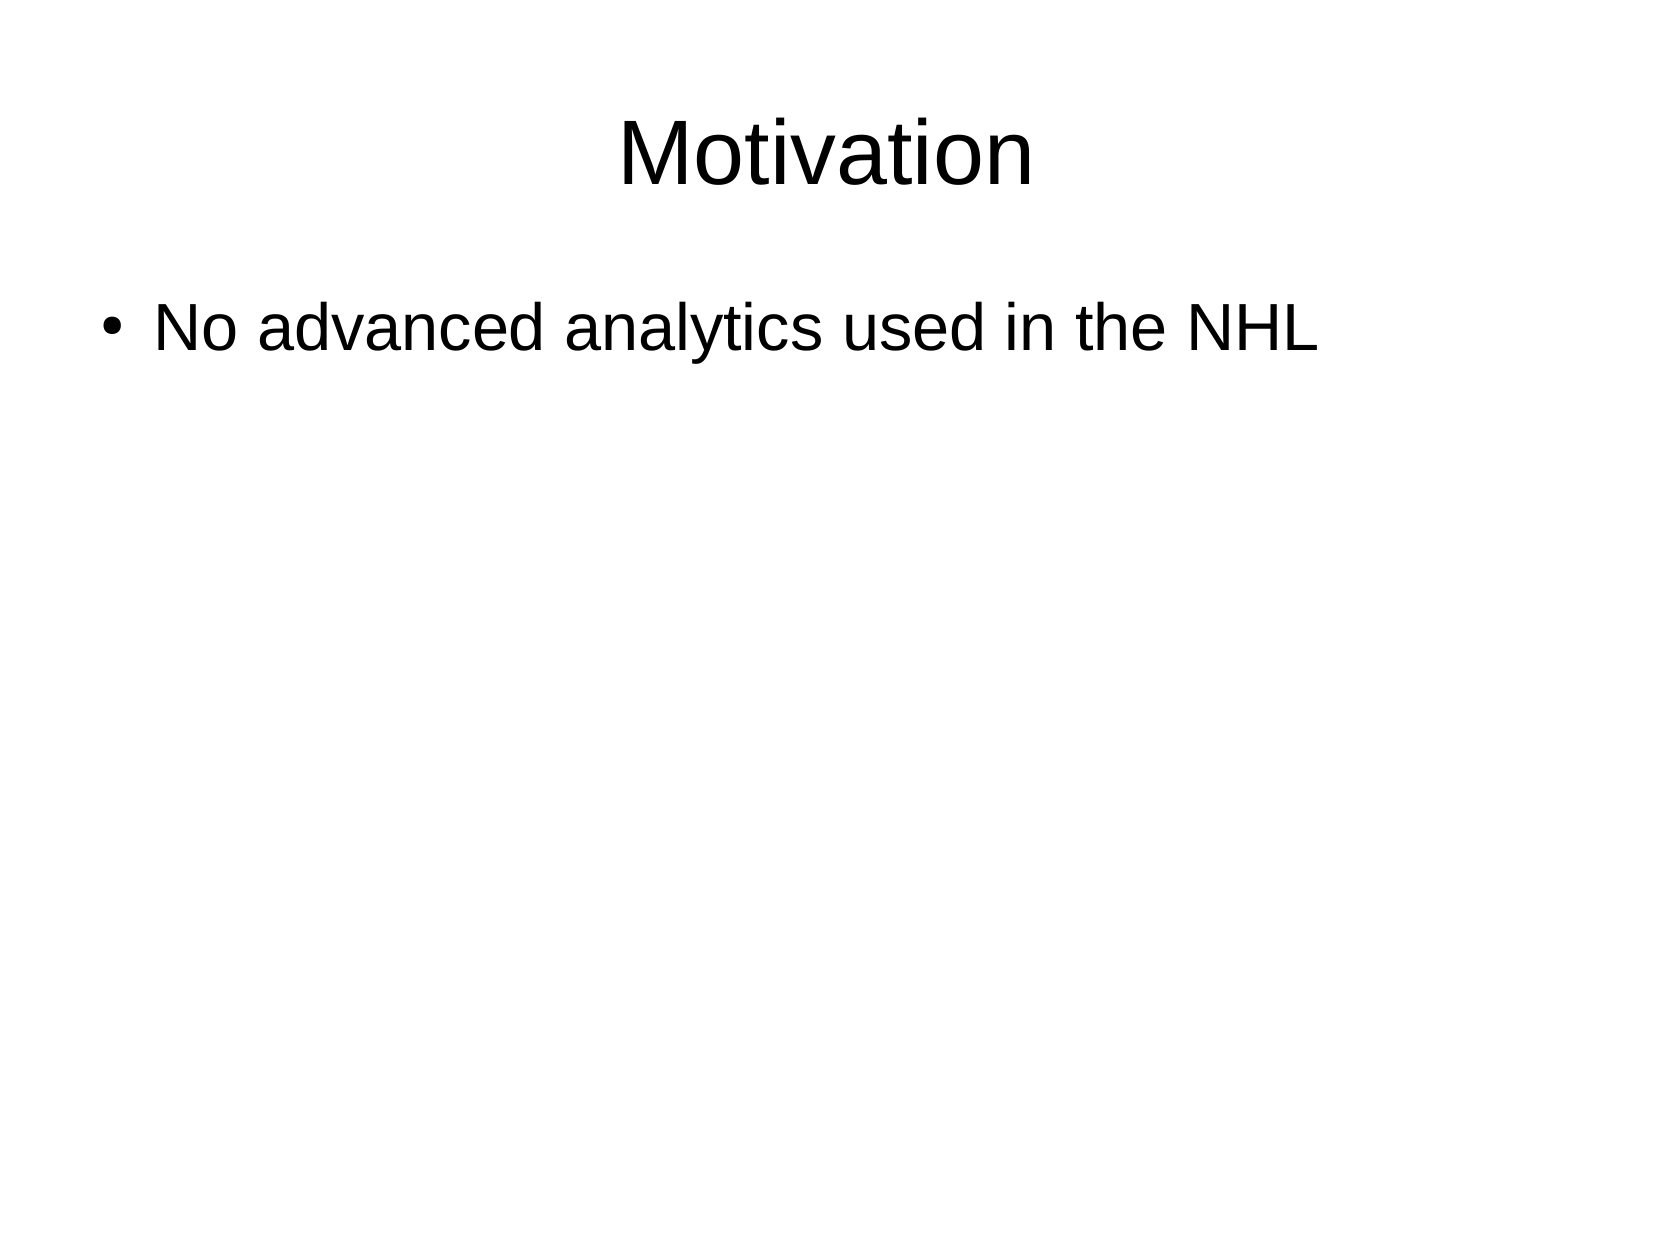

# Motivation
No advanced analytics used in the NHL